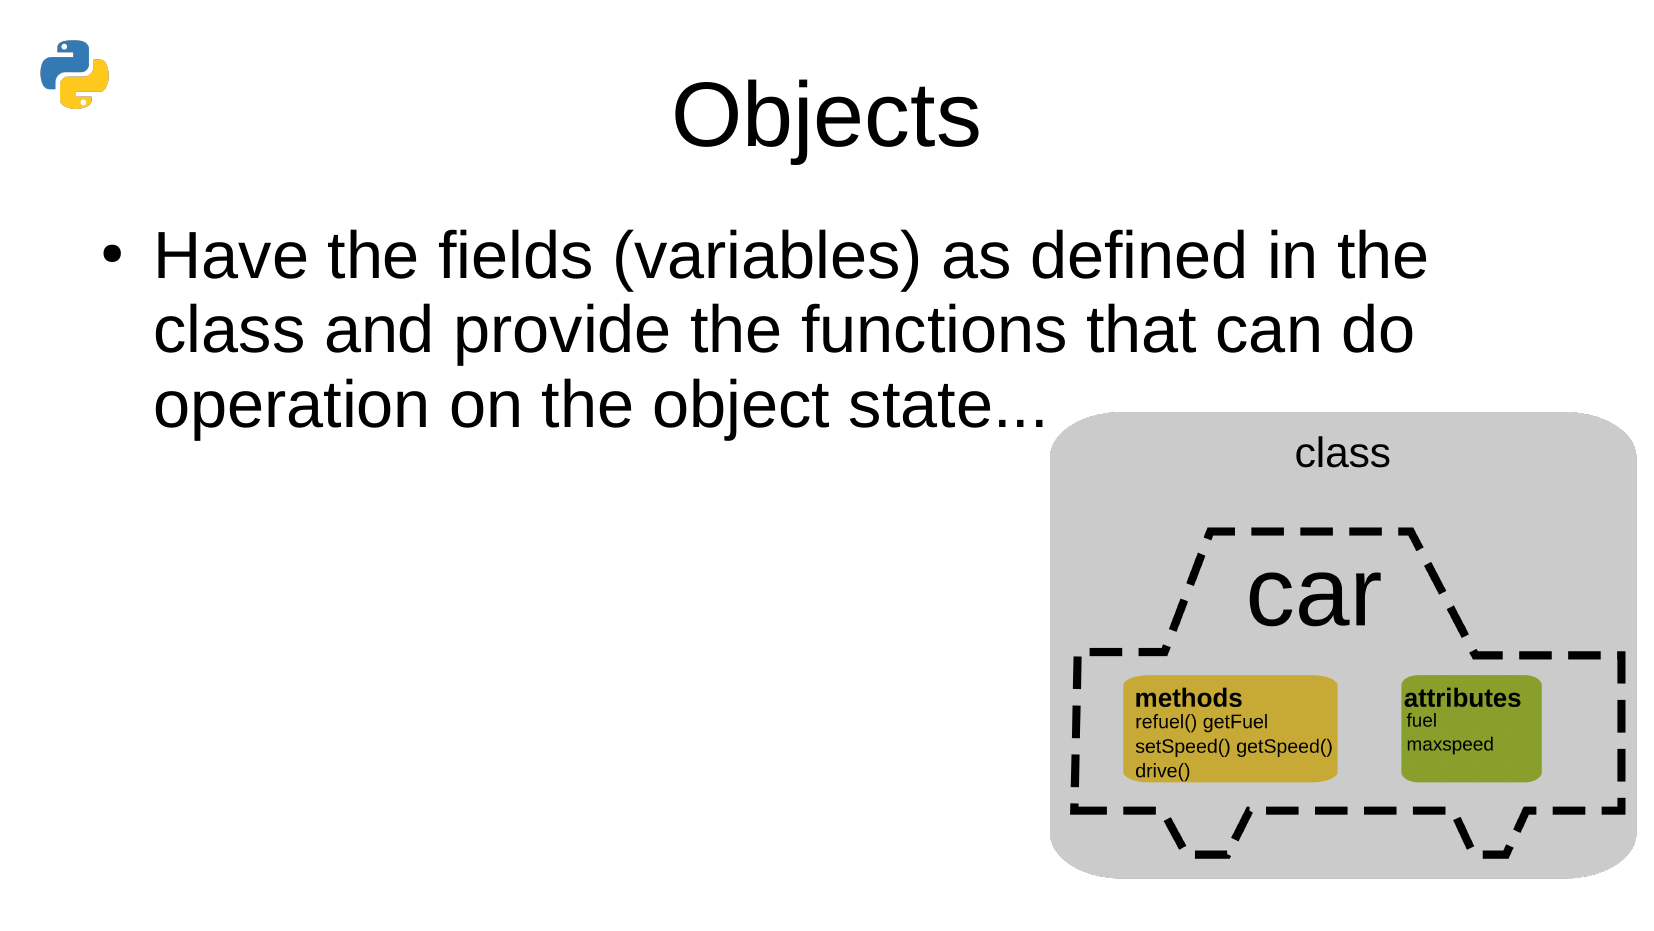

# Objects
Have the fields (variables) as defined in the class and provide the functions that can do operation on the object state...